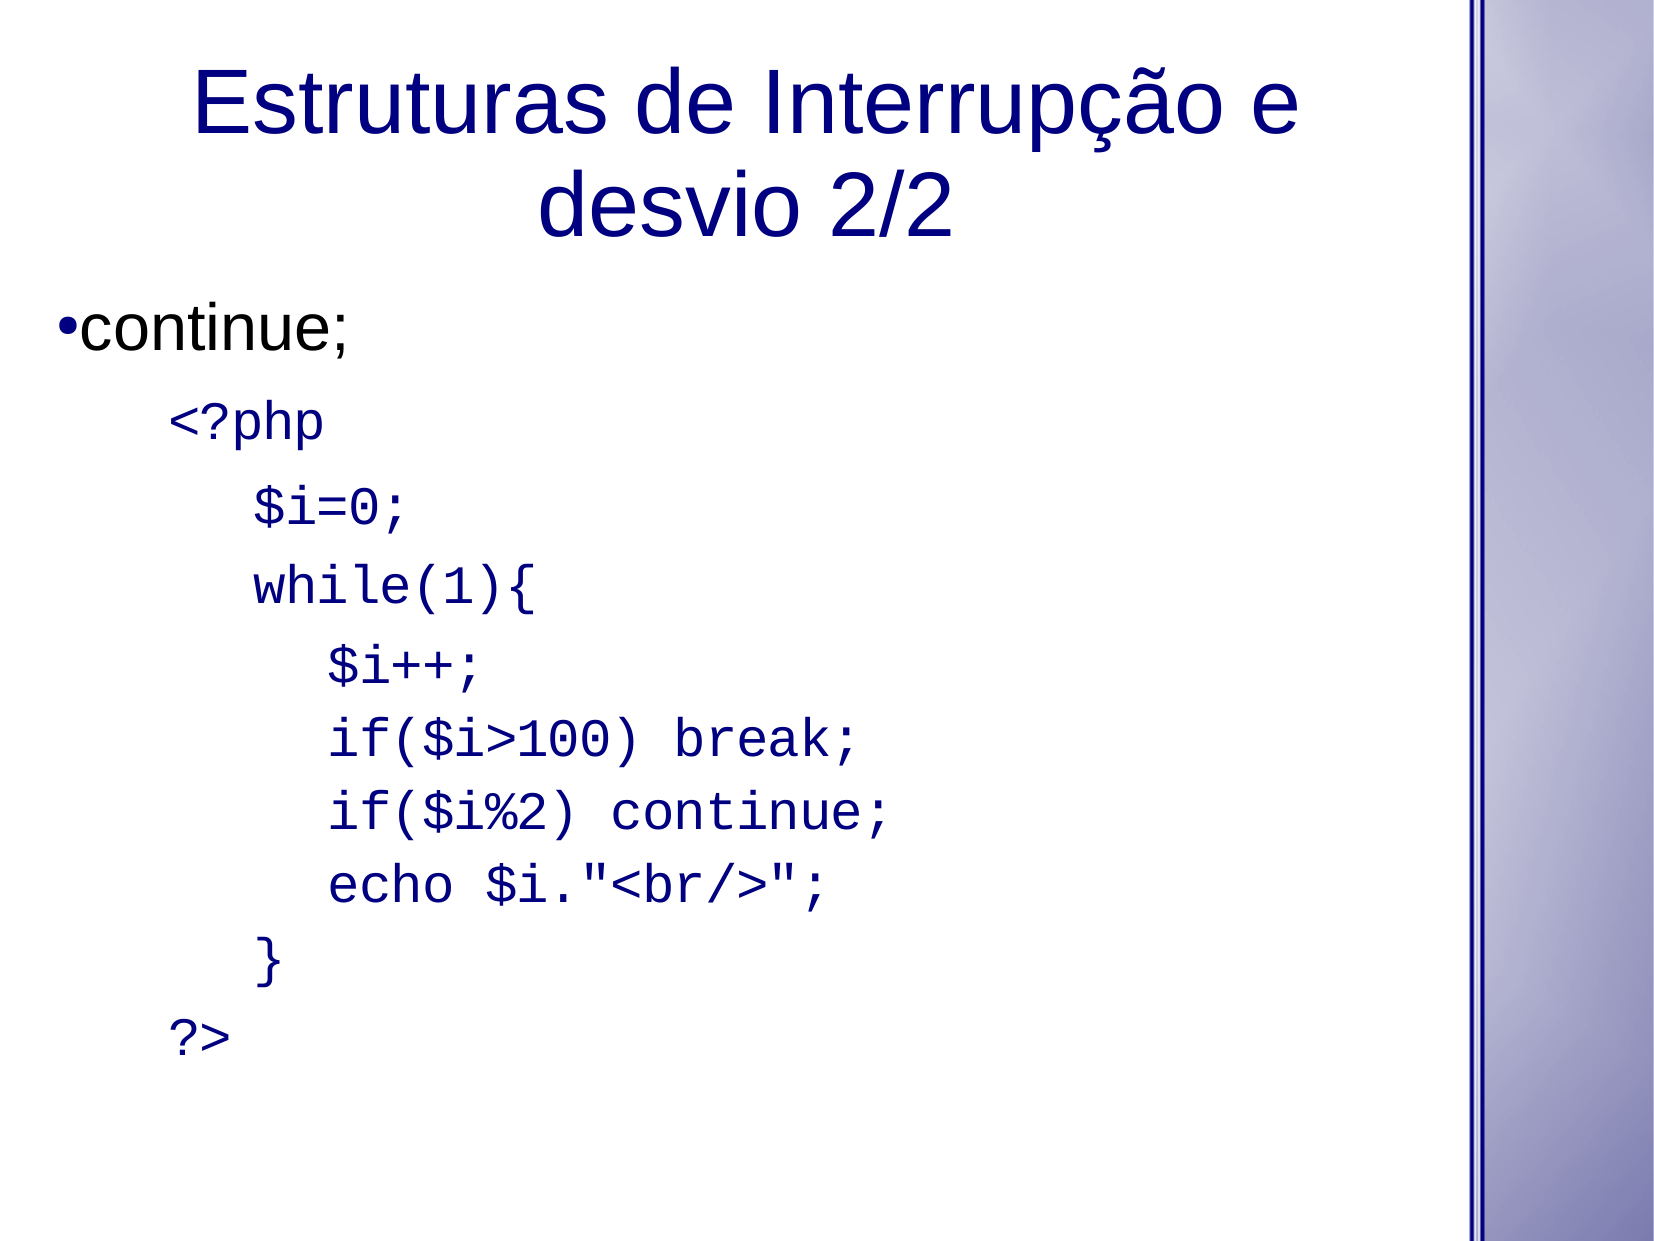

# Estruturas de Interrupção e desvio 2/2
continue;
<?php
$i=0;
while(1){
$i++;
if($i>100) break;
if($i%2) continue;
echo $i."<br/>";
}
?>